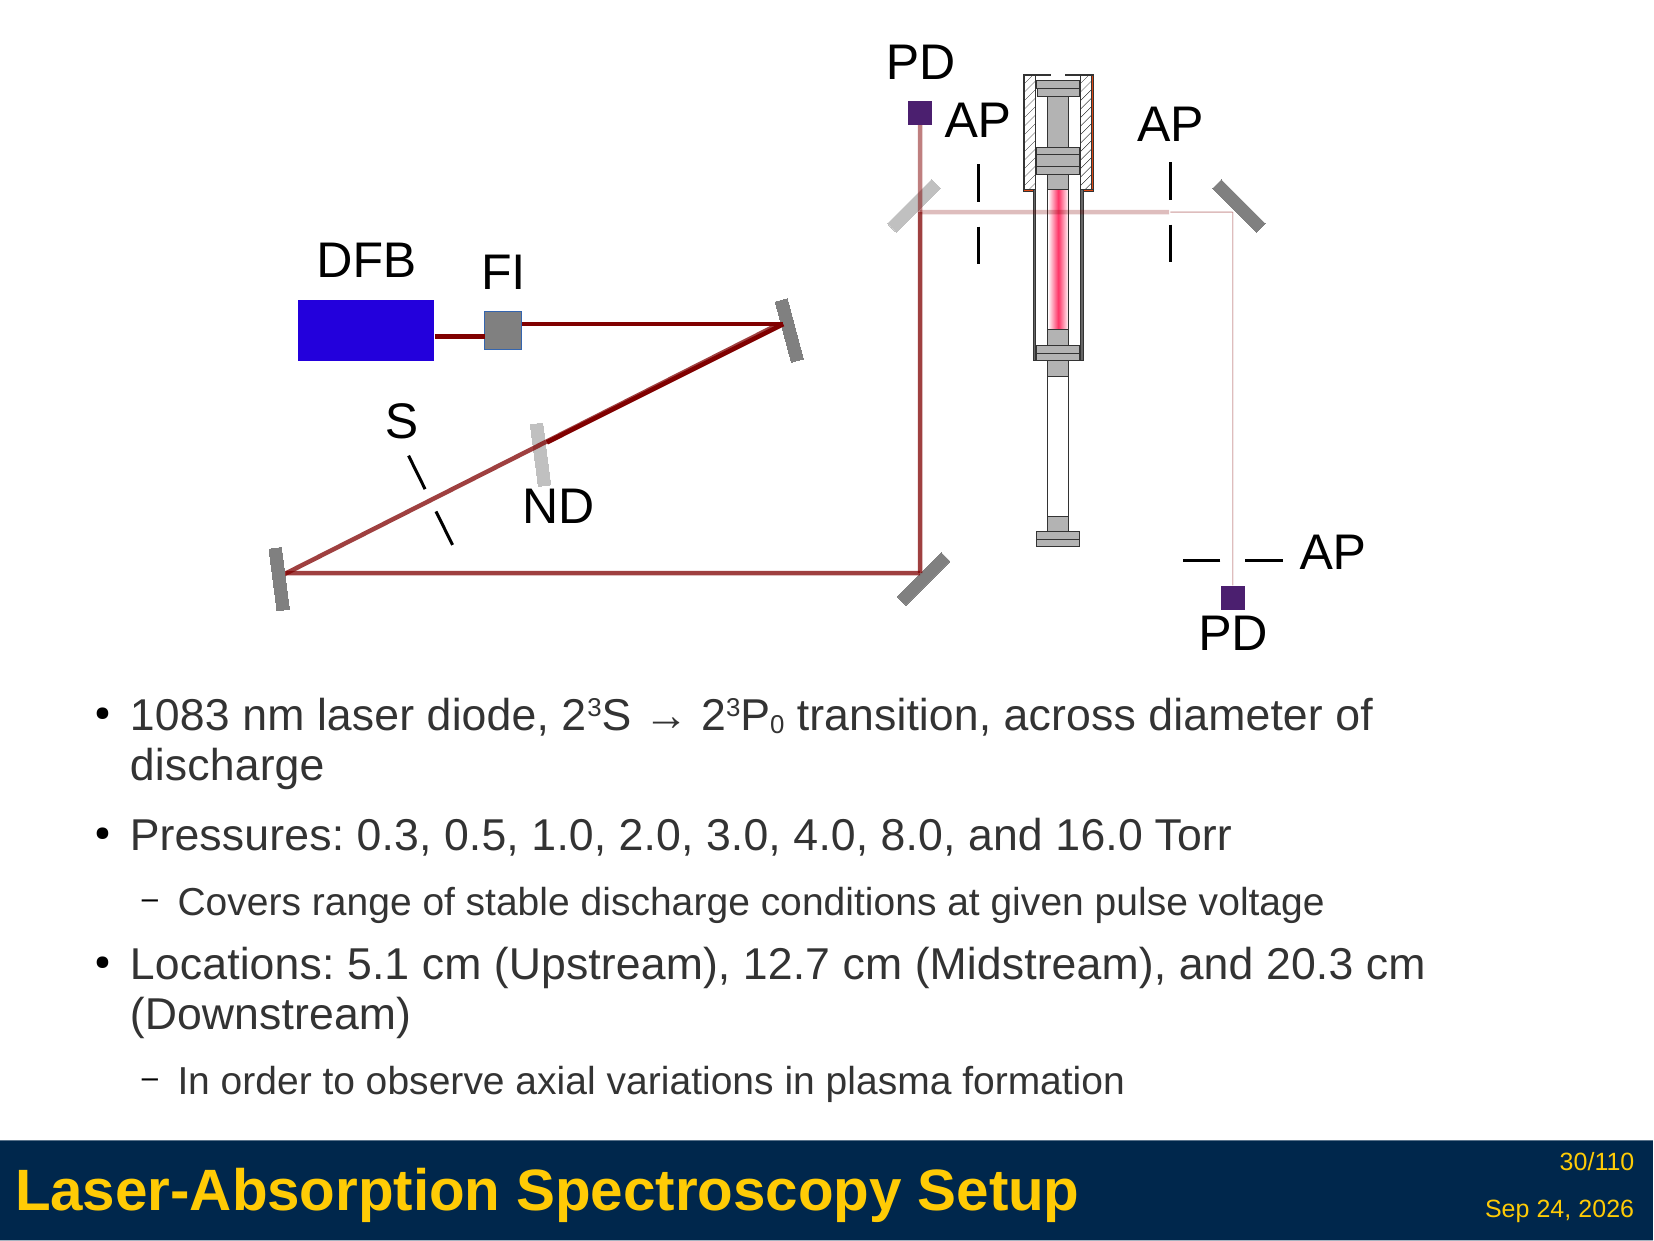

PD
AP
AP
DFB
FI
S
ND
AP
PD
1083 nm laser diode, 23S → 23P0 transition, across diameter of discharge
Pressures: 0.3, 0.5, 1.0, 2.0, 3.0, 4.0, 8.0, and 16.0 Torr
Covers range of stable discharge conditions at given pulse voltage
Locations: 5.1 cm (Upstream), 12.7 cm (Midstream), and 20.3 cm (Downstream)
In order to observe axial variations in plasma formation
# Laser-Absorption Spectroscopy Setup
30